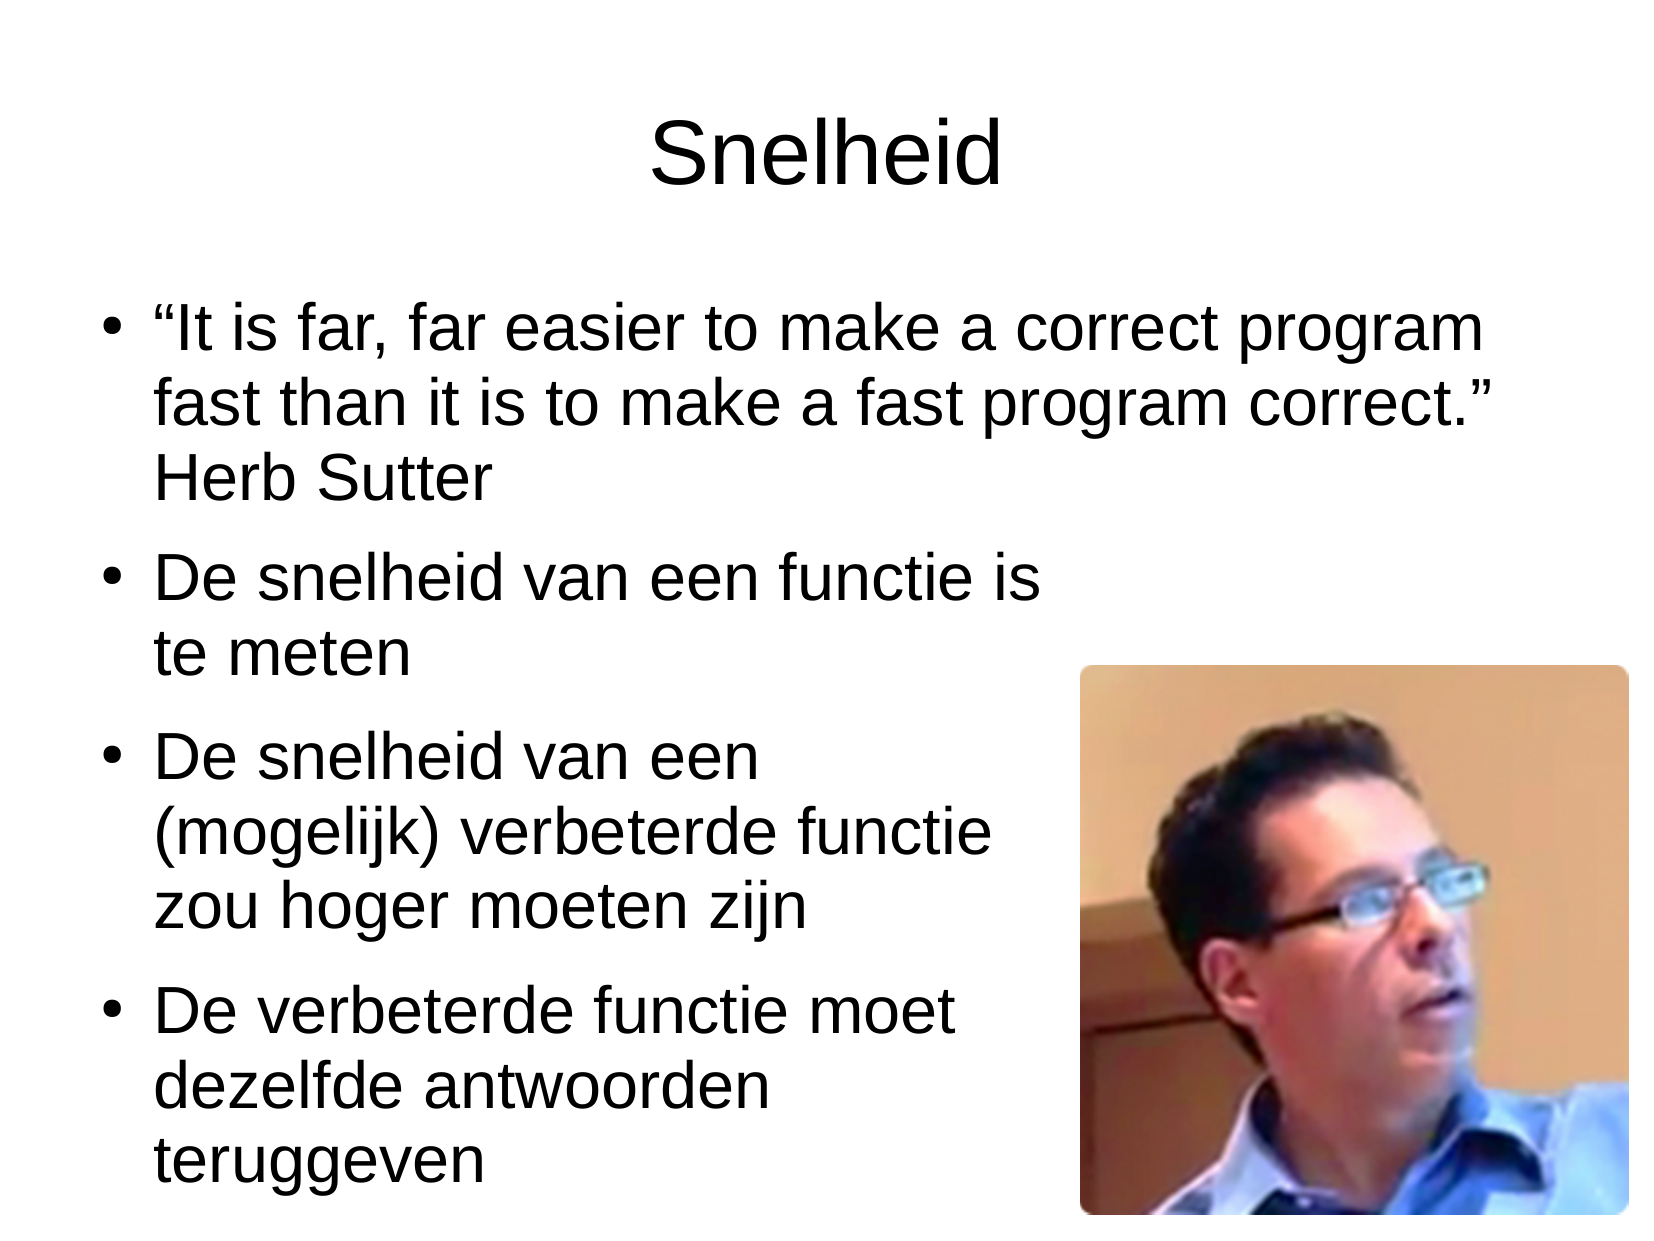

# Snelheid
“It is far, far easier to make a correct program fast than it is to make a fast program correct.” Herb Sutter
De snelheid van een functie is te meten
De snelheid van een (mogelijk) verbeterde functie zou hoger moeten zijn
De verbeterde functie moet dezelfde antwoorden teruggeven